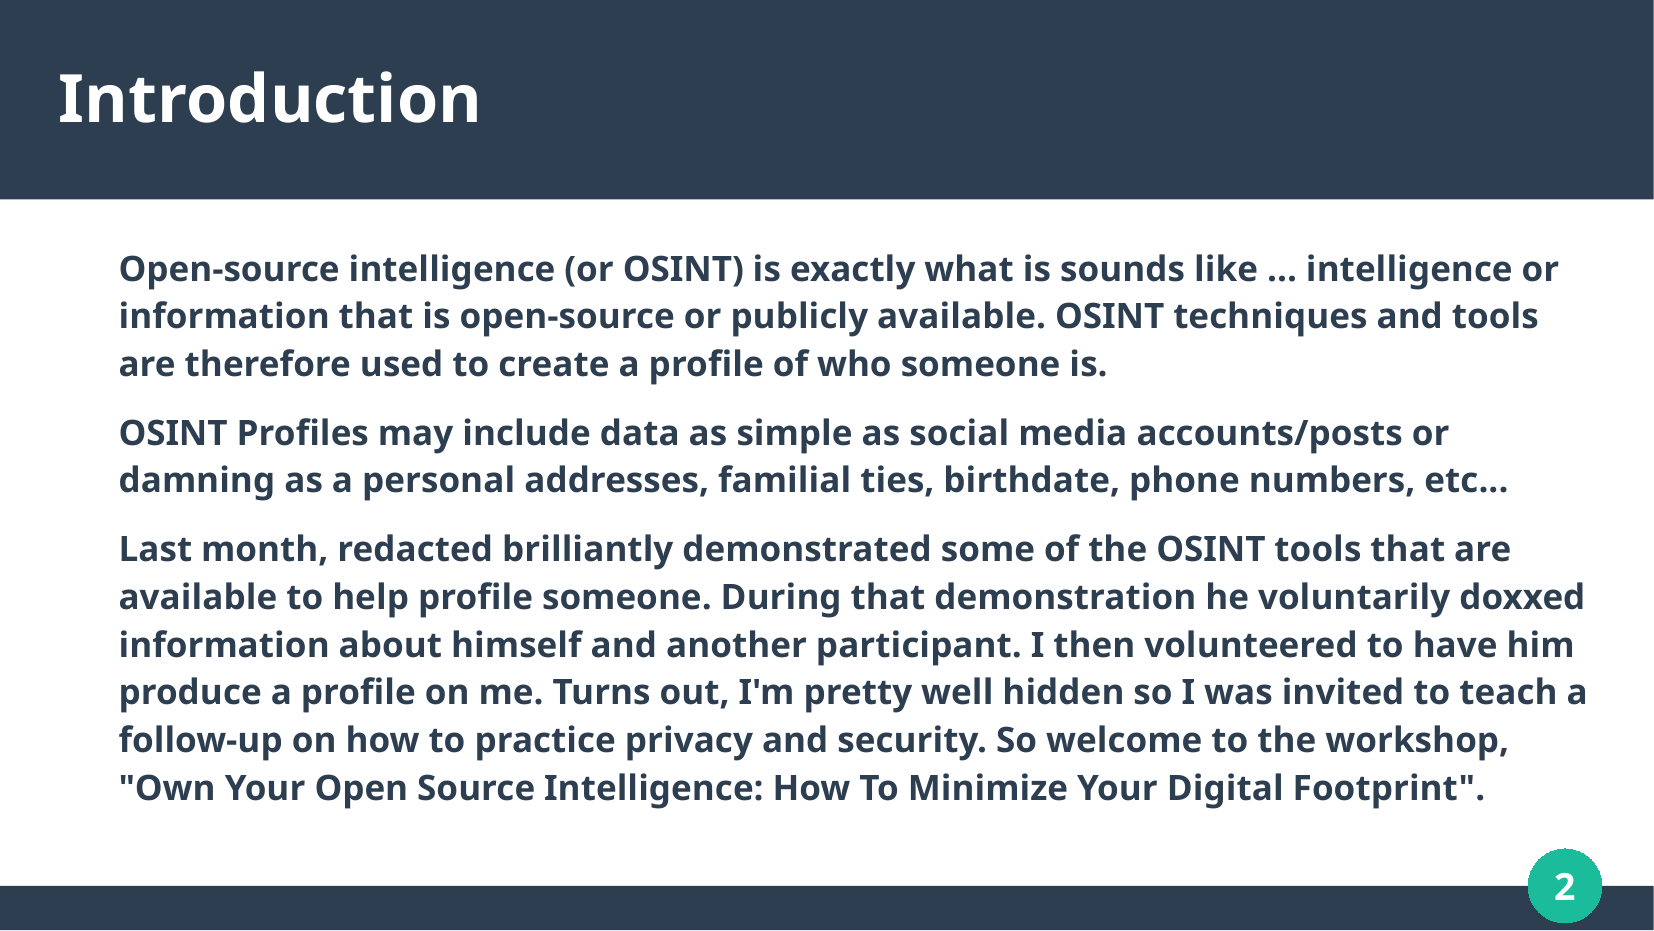

# Introduction
Open-source intelligence (or OSINT) is exactly what is sounds like ... intelligence or information that is open-source or publicly available. OSINT techniques and tools are therefore used to create a profile of who someone is.
OSINT Profiles may include data as simple as social media accounts/posts or damning as a personal addresses, familial ties, birthdate, phone numbers, etc...
Last month, redacted brilliantly demonstrated some of the OSINT tools that are available to help profile someone. During that demonstration he voluntarily doxxed information about himself and another participant. I then volunteered to have him produce a profile on me. Turns out, I'm pretty well hidden so I was invited to teach a follow-up on how to practice privacy and security. So welcome to the workshop, "Own Your Open Source Intelligence: How To Minimize Your Digital Footprint".
2